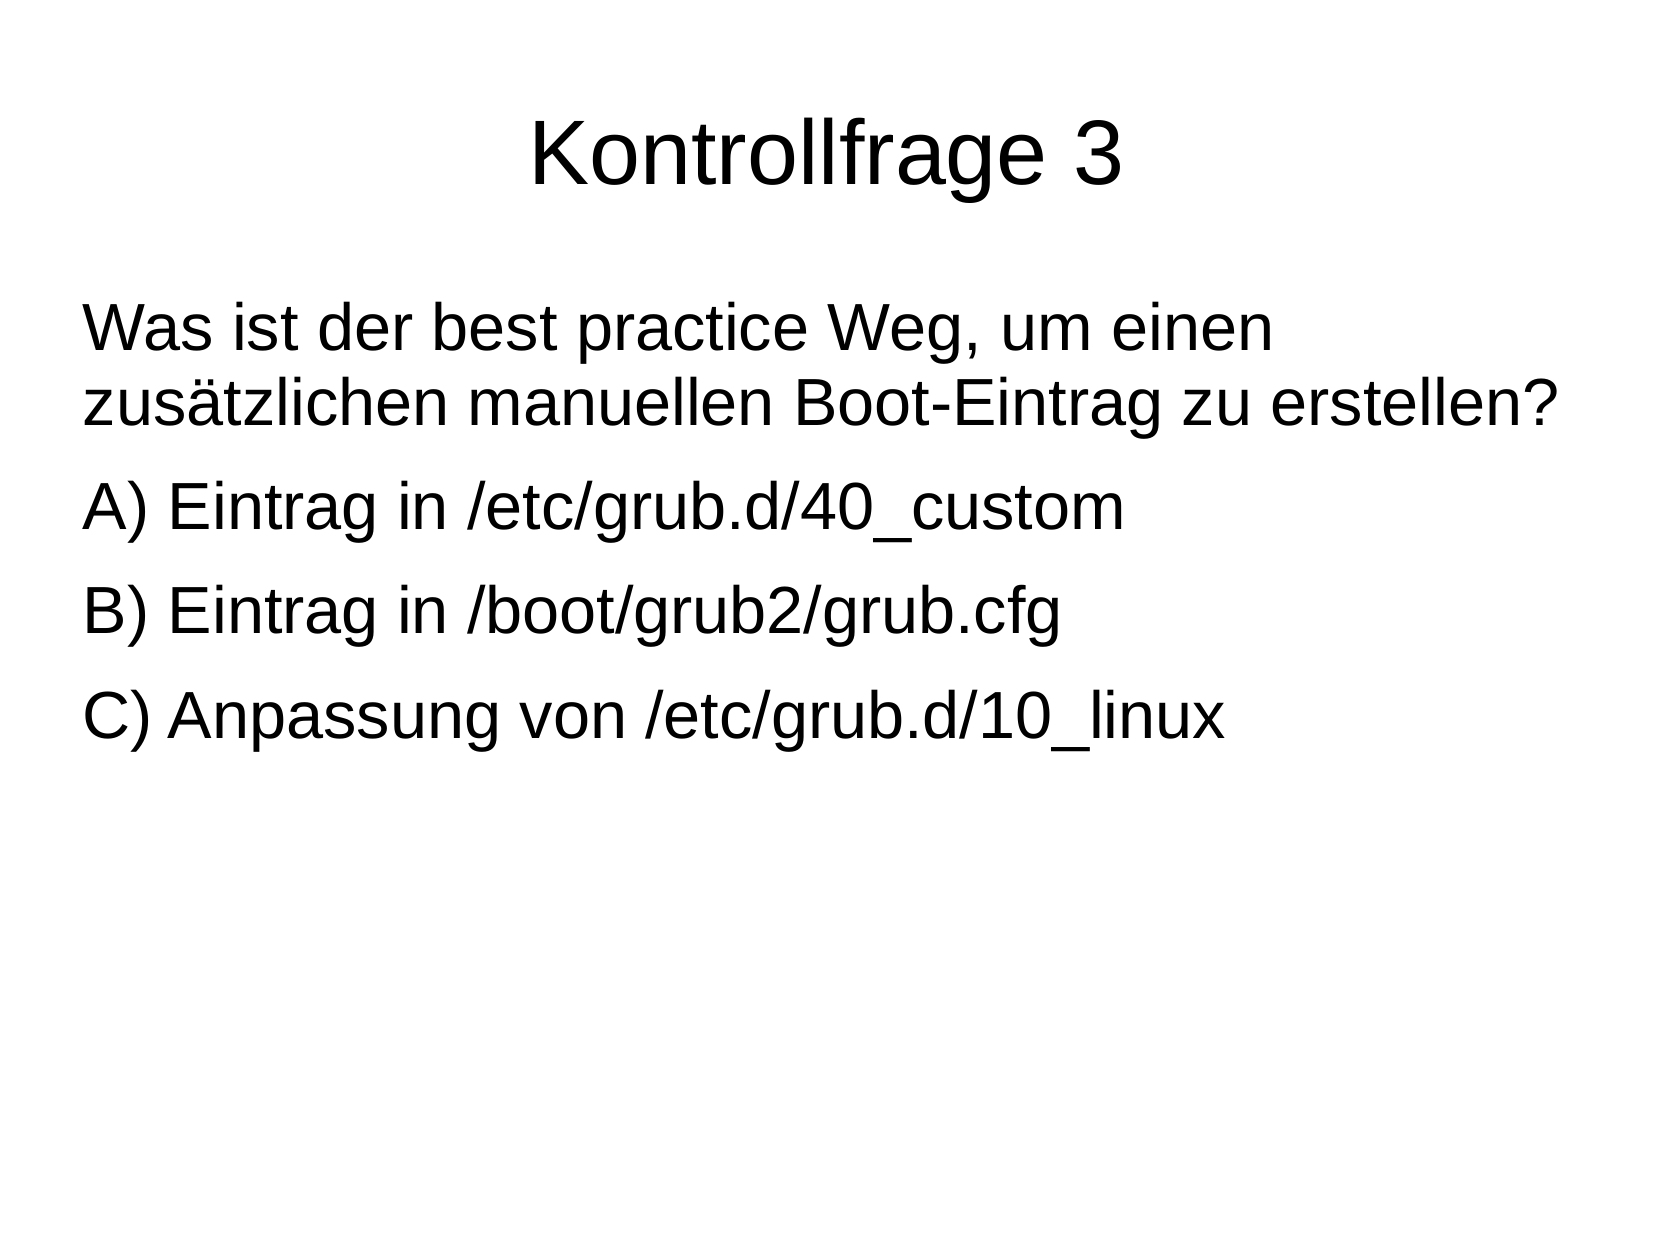

# Kontrollfrage 3
Was ist der best practice Weg, um einen zusätzlichen manuellen Boot-Eintrag zu erstellen?
A) Eintrag in /etc/grub.d/40_custom
B) Eintrag in /boot/grub2/grub.cfg
C) Anpassung von /etc/grub.d/10_linux